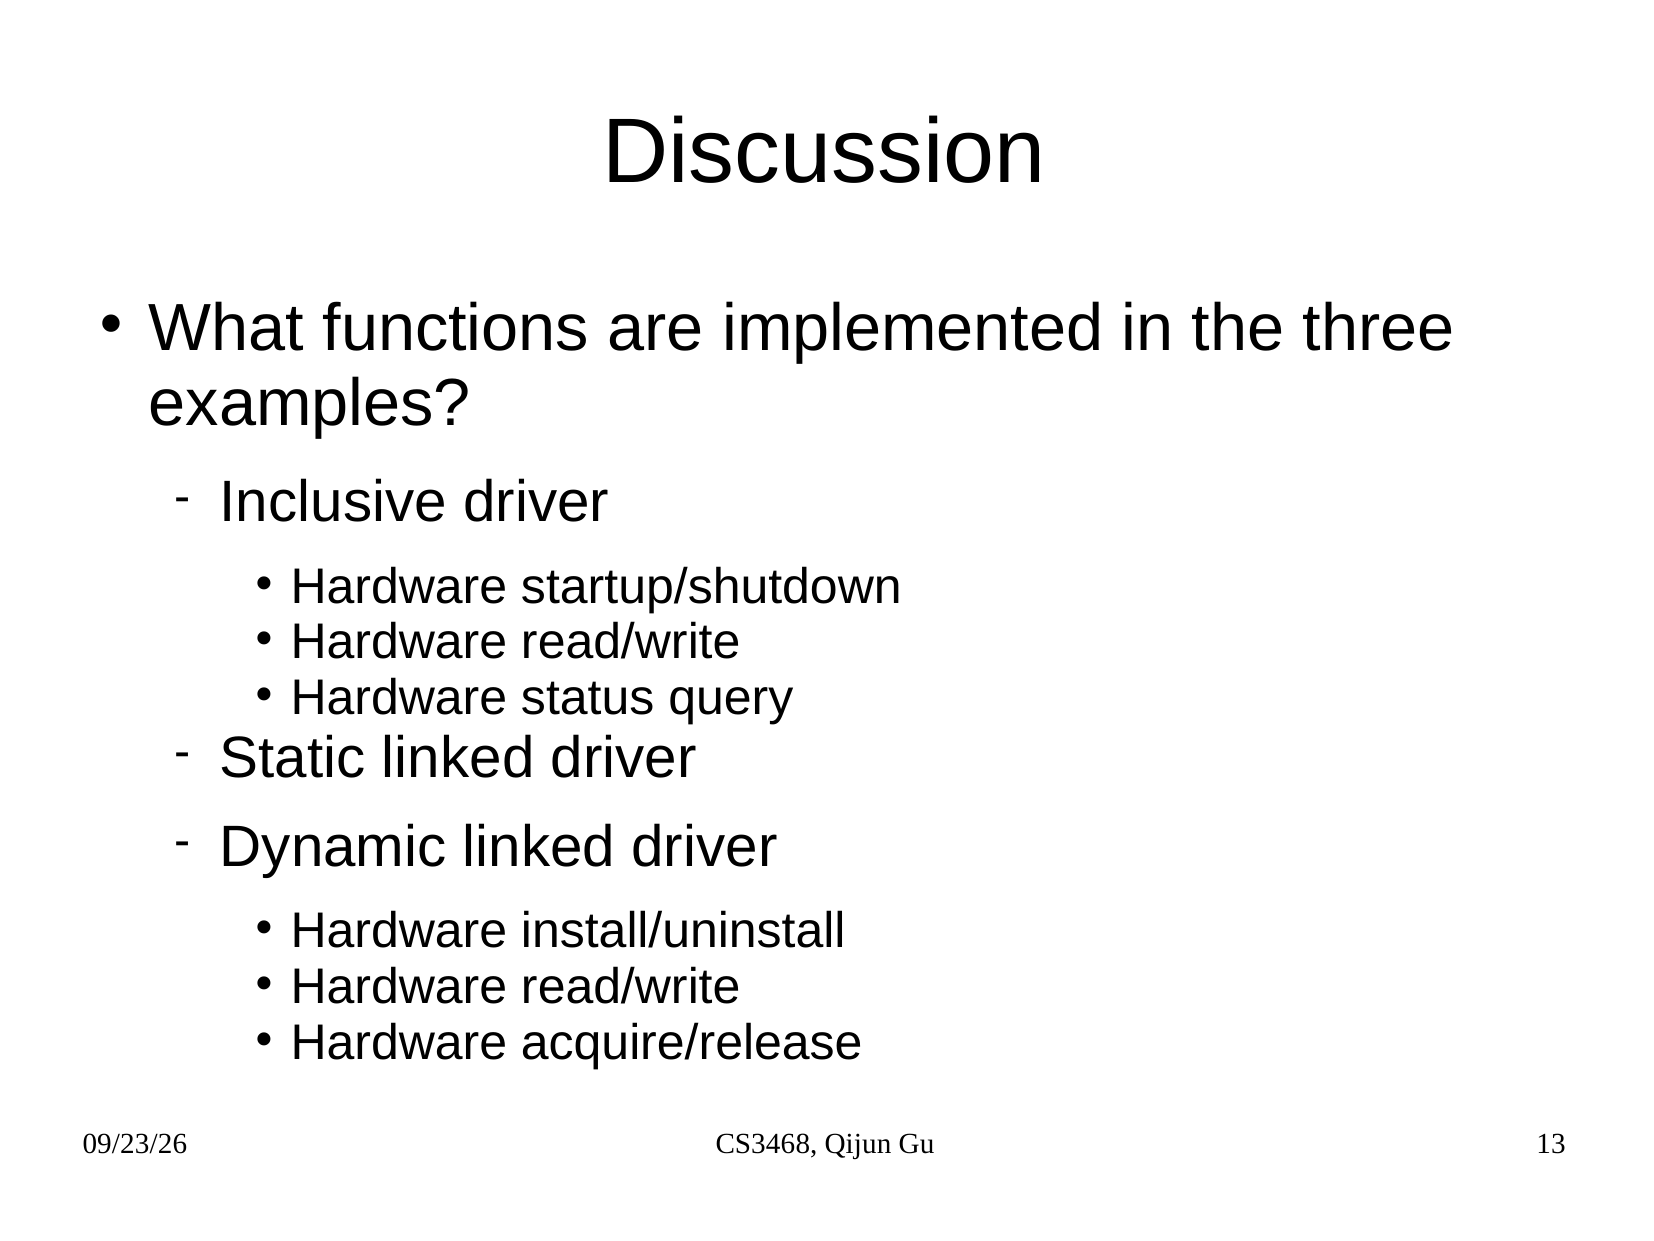

# Discussion
What functions are implemented in the three examples?
Inclusive driver
Hardware startup/shutdown
Hardware read/write
Hardware status query
Static linked driver
Dynamic linked driver
Hardware install/uninstall
Hardware read/write
Hardware acquire/release
CS3468, Qijun Gu
13